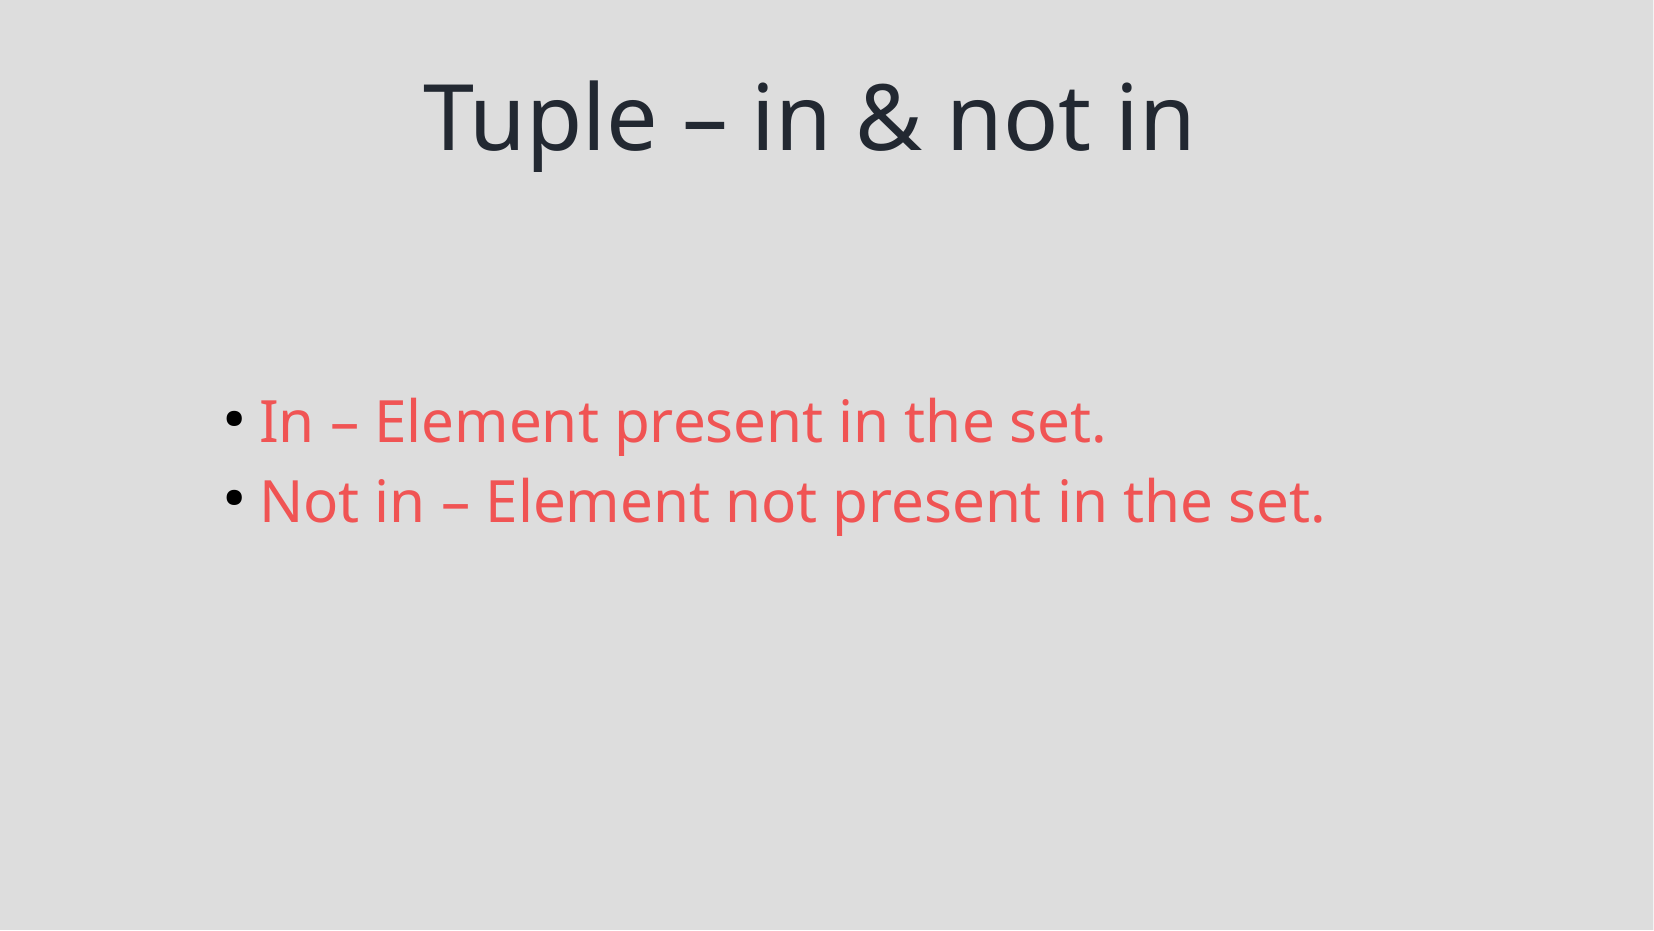

# Tuple – in & not in
In – Element present in the set.
Not in – Element not present in the set.